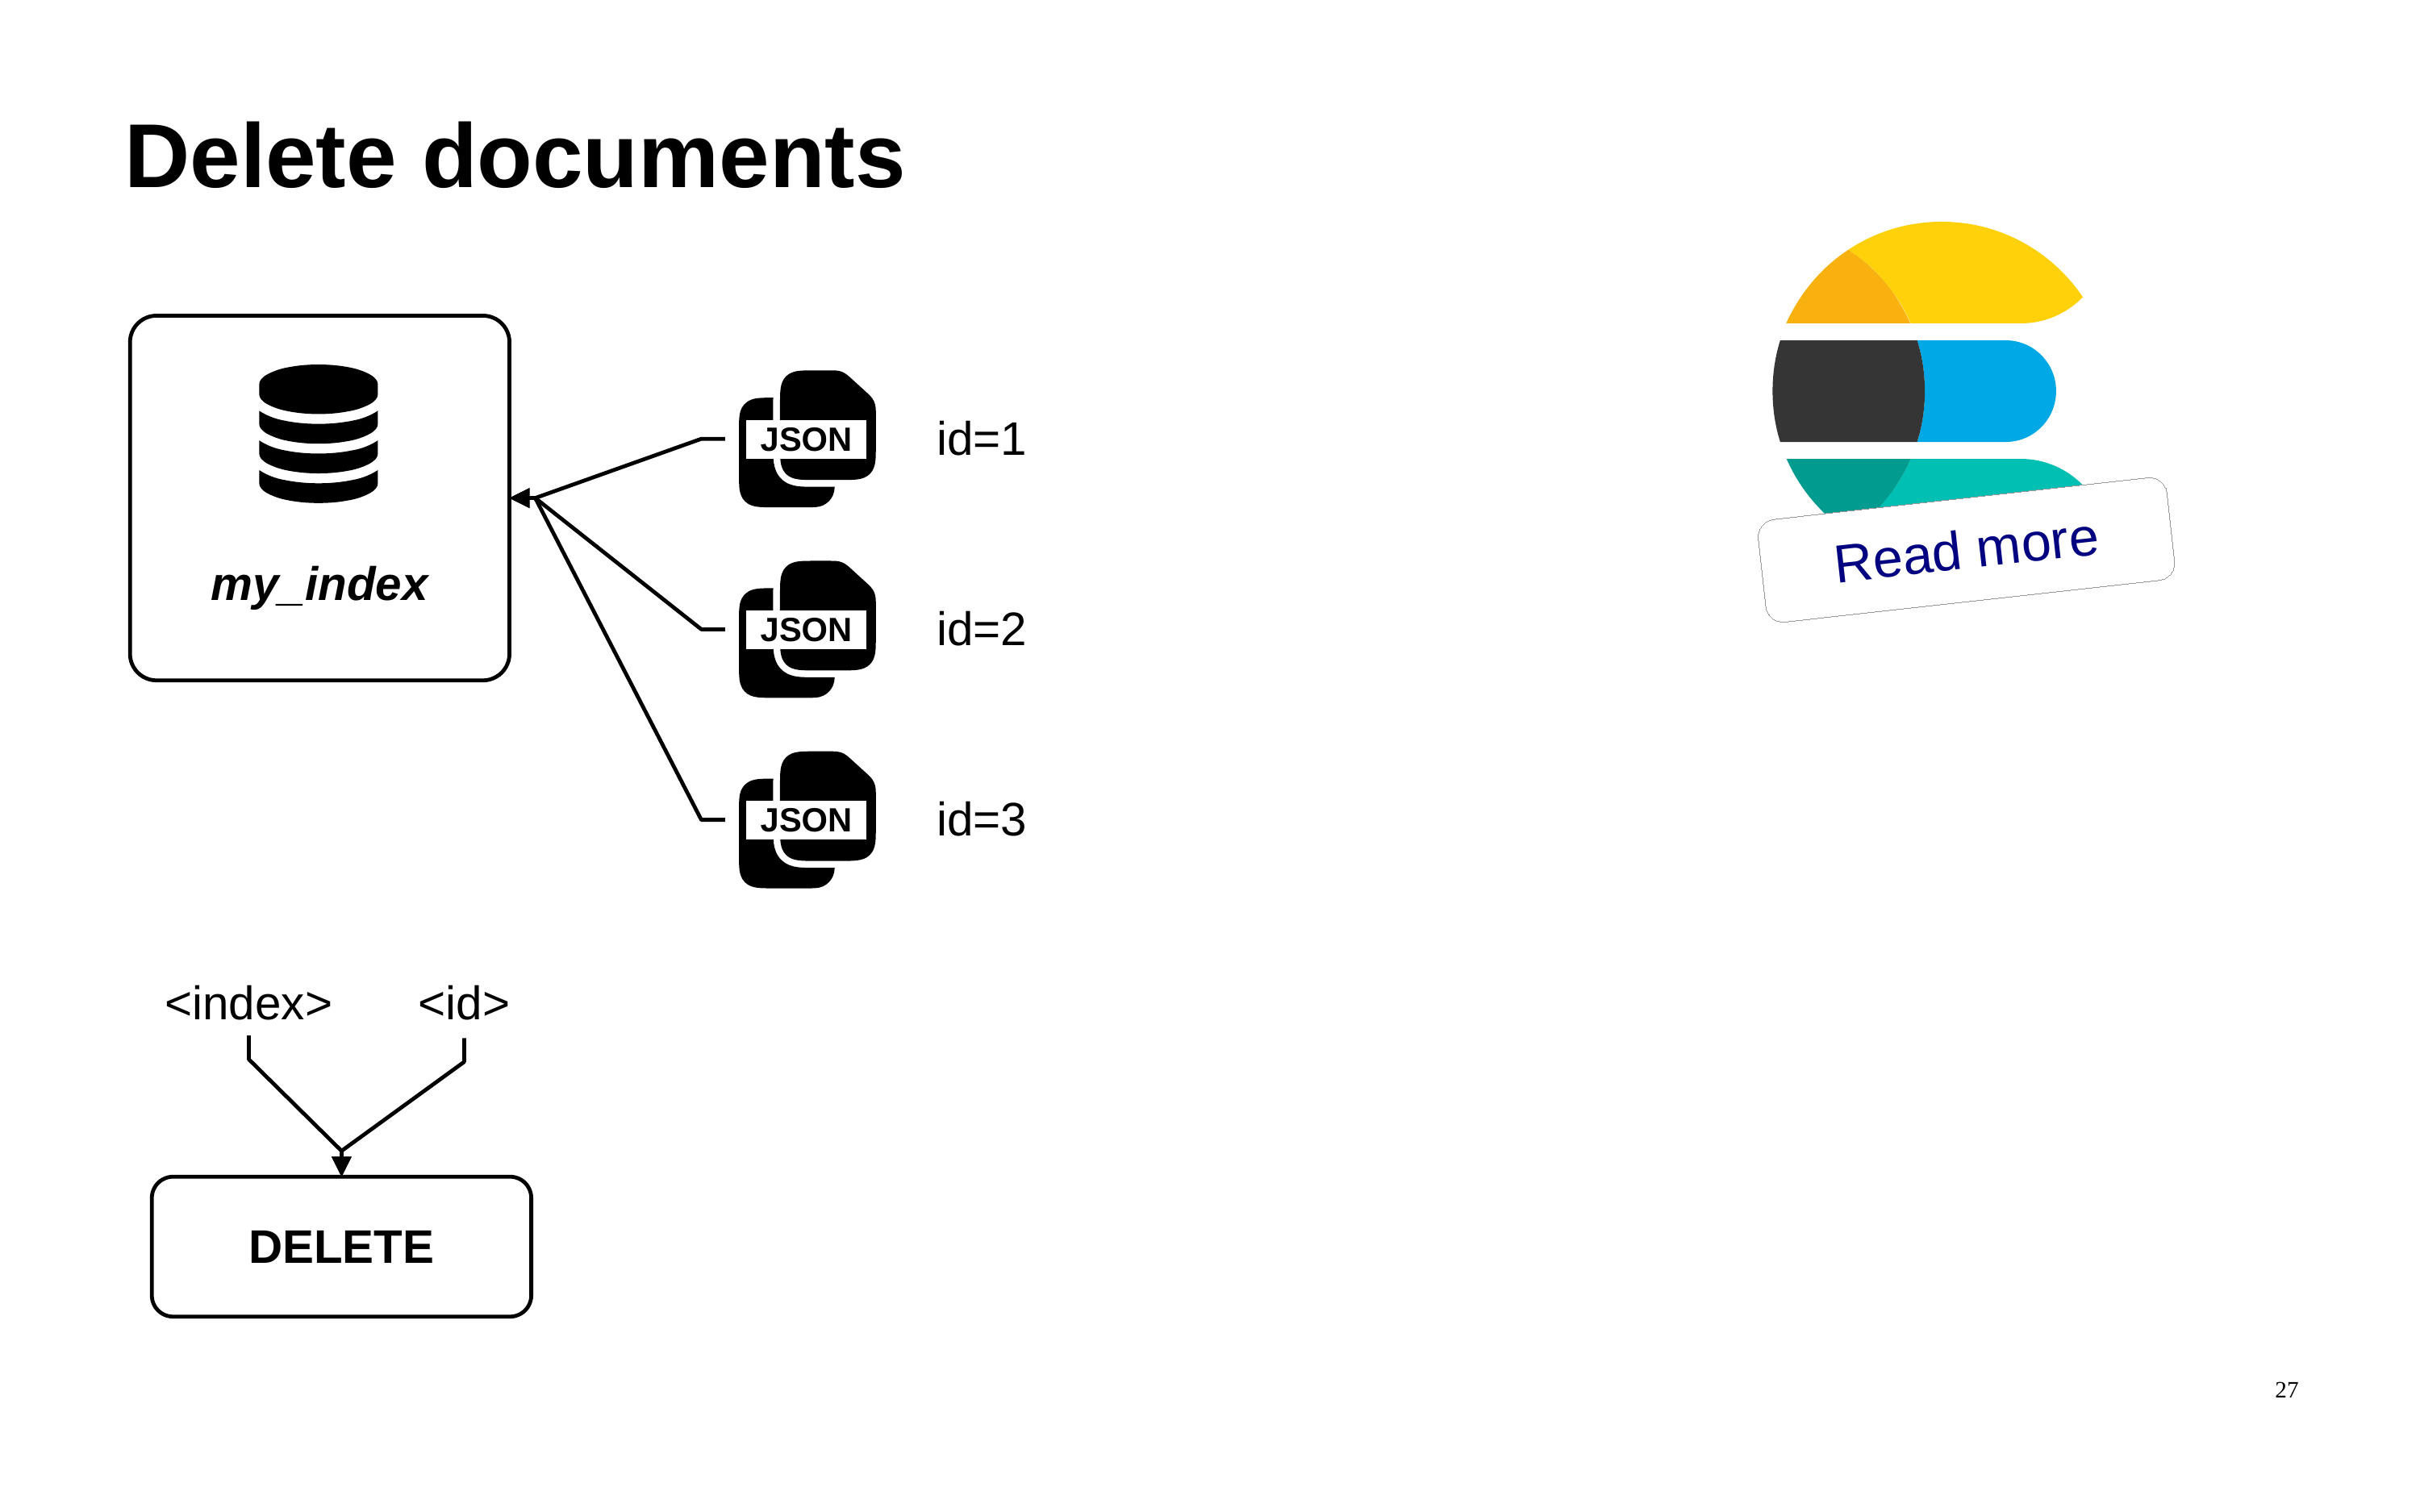

Delete documents
id=1
JSON
Read more
my_index
id=2
JSON
id=3
JSON
<id>
<index>
DELETE
27